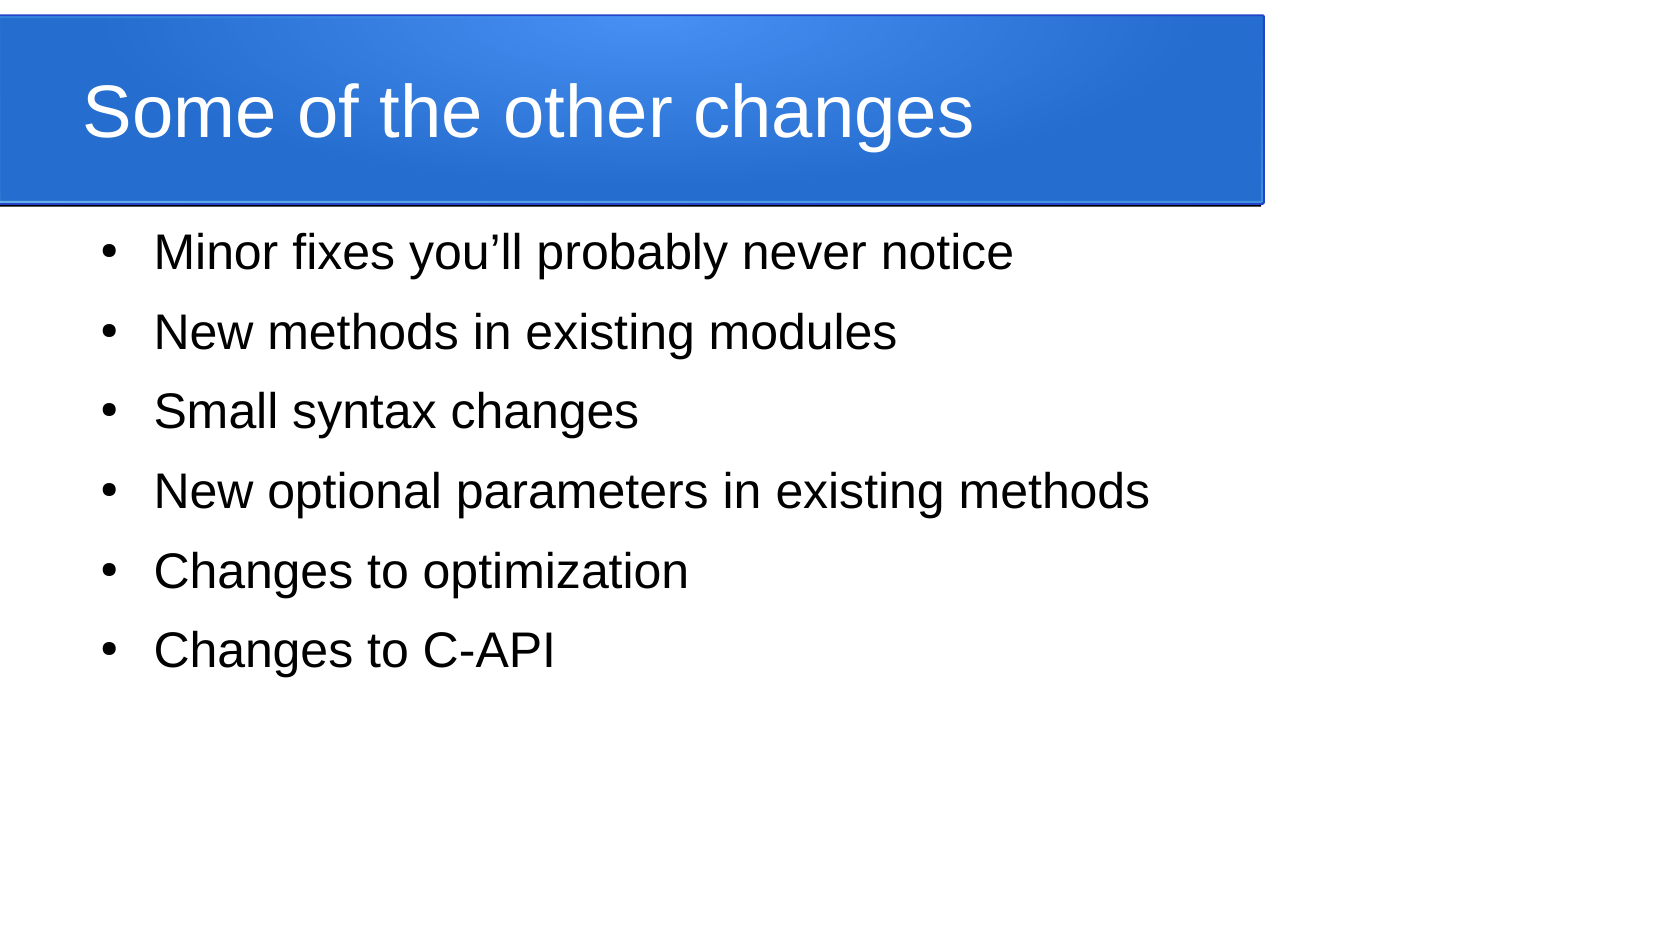

# Some of the other changes
Minor fixes you’ll probably never notice
New methods in existing modules
Small syntax changes
New optional parameters in existing methods
Changes to optimization
Changes to C-API